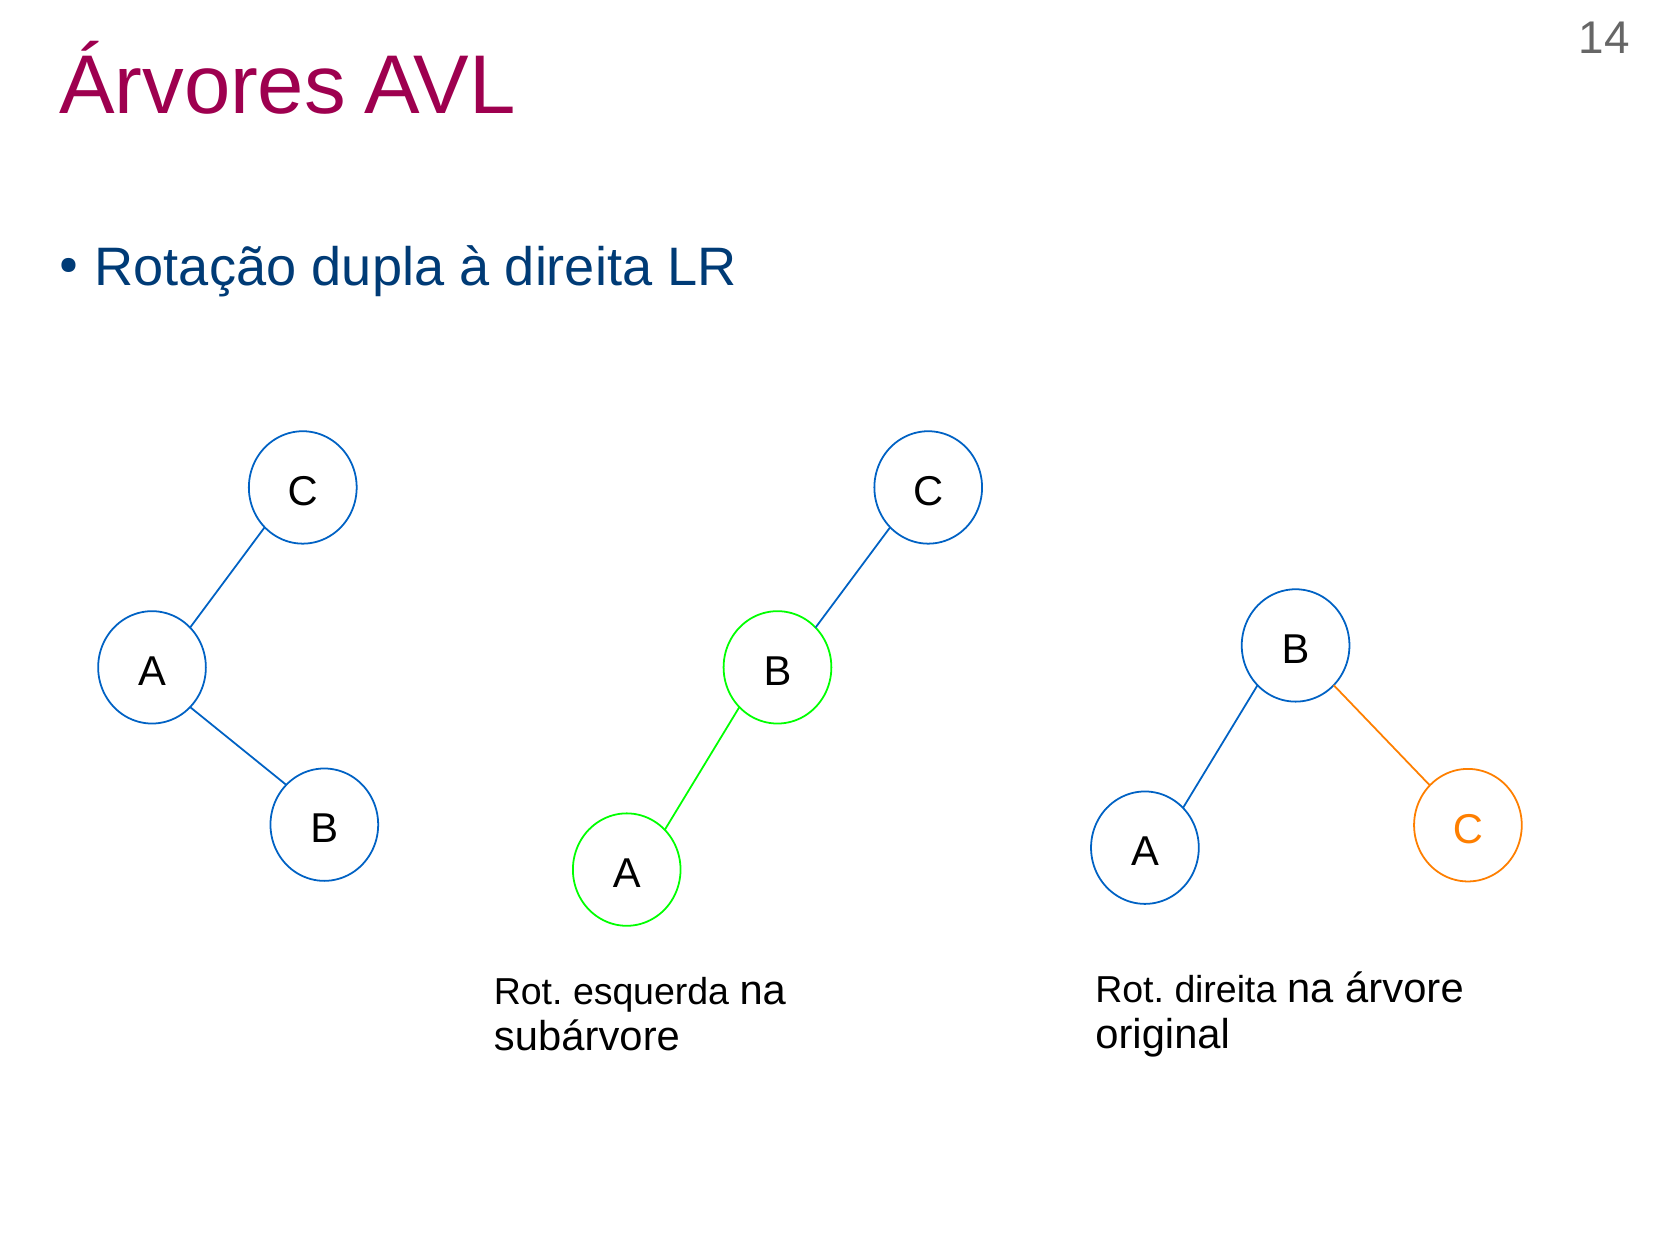

14
# Árvores AVL
Rotação dupla à direita LR
C
C
B
A
B
B
C
A
A
Rot. direita na árvore original
Rot. esquerda na subárvore